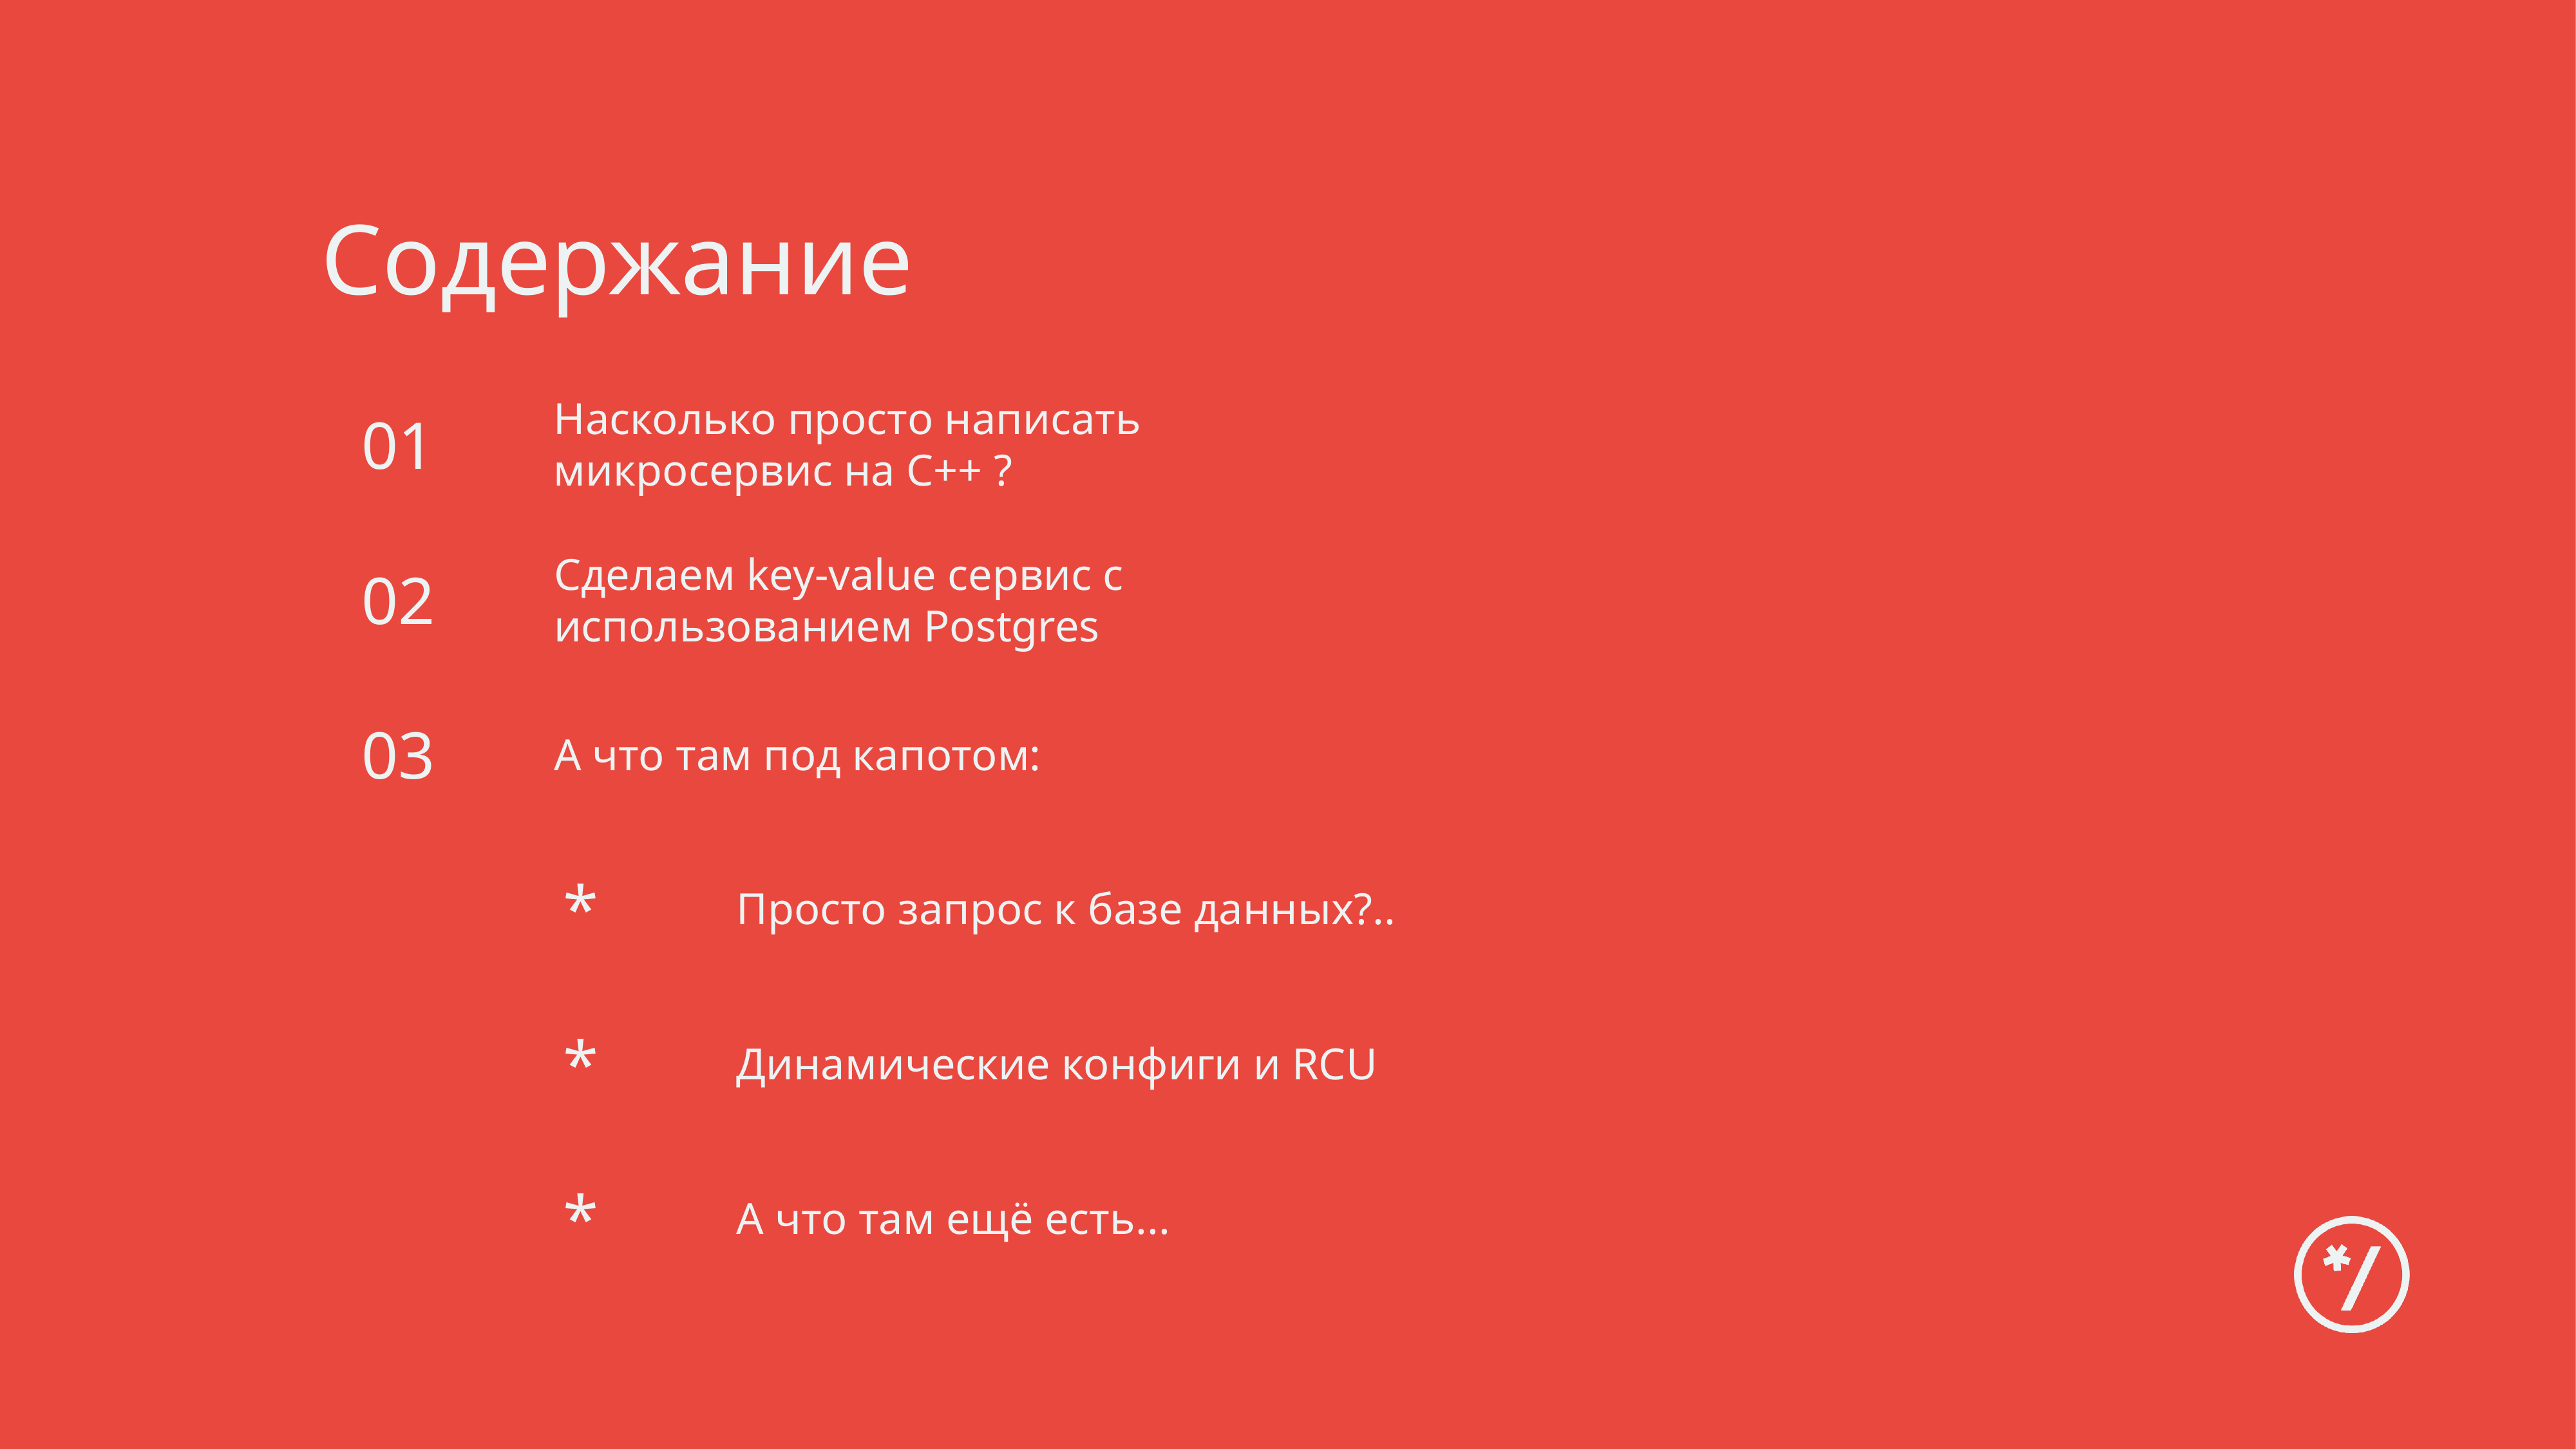

Содержание
# Насколько просто написать микросервис на C++ ?
01
Cделаем key-value сервис с использованием Postgres
02
А что там под капотом:
03
Просто запрос к базе данных?..
*
*
Динамические конфиги и RCU
*
А что там ещё есть...